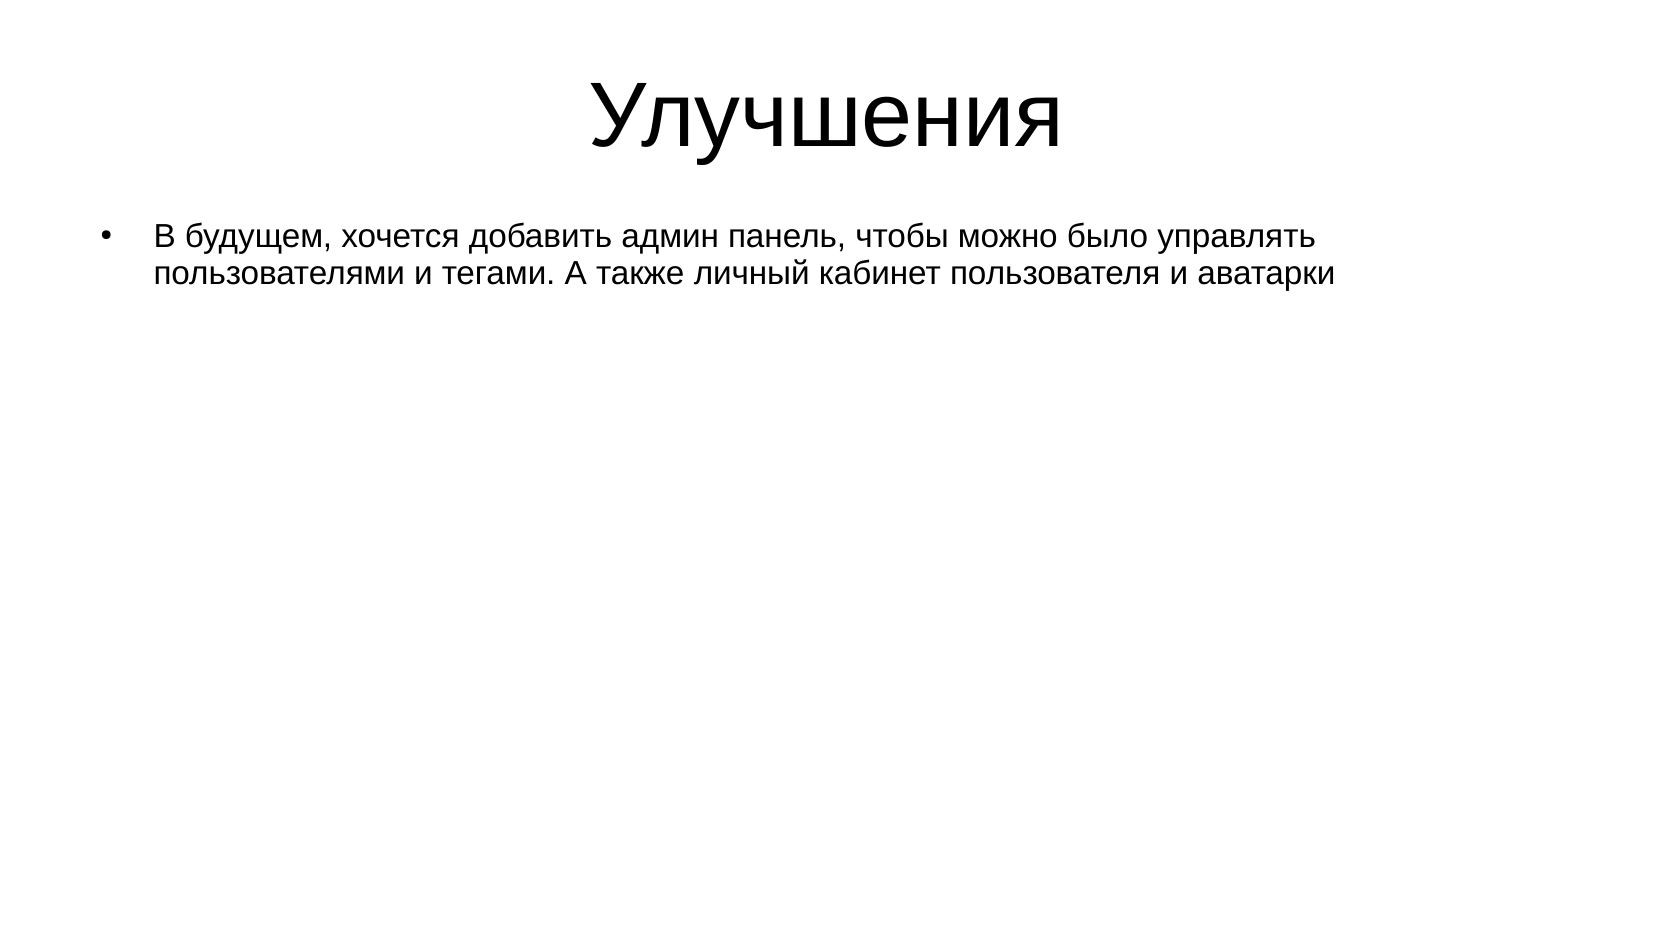

# Улучшения
В будущем, хочется добавить админ панель, чтобы можно было управлять пользователями и тегами. А также личный кабинет пользователя и аватарки